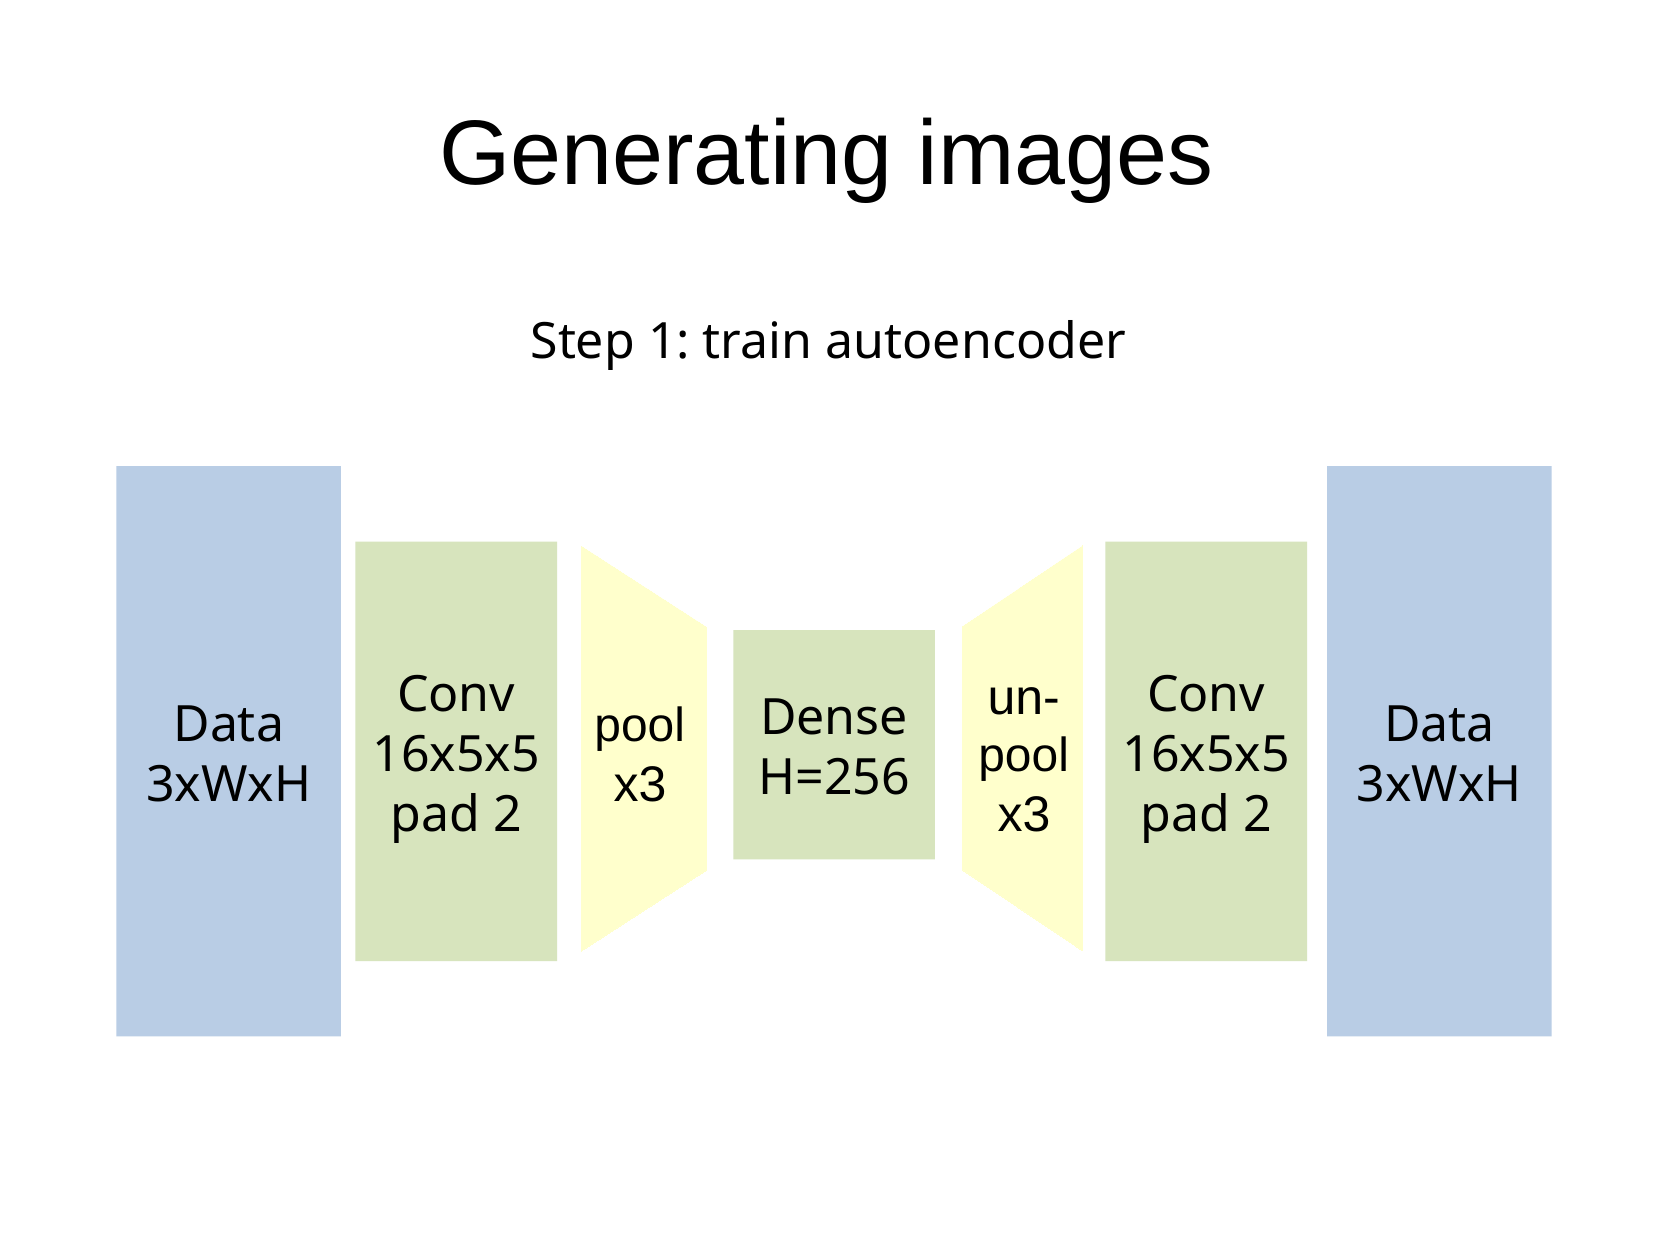

# Generating images
Step 1: train autoencoder
Data
3xWxH
Data
3xWxH
Conv
16x5x5
pad 2
Conv
16x5x5
pad 2
Dense
H=256
un-
pool
x3
pool
x3